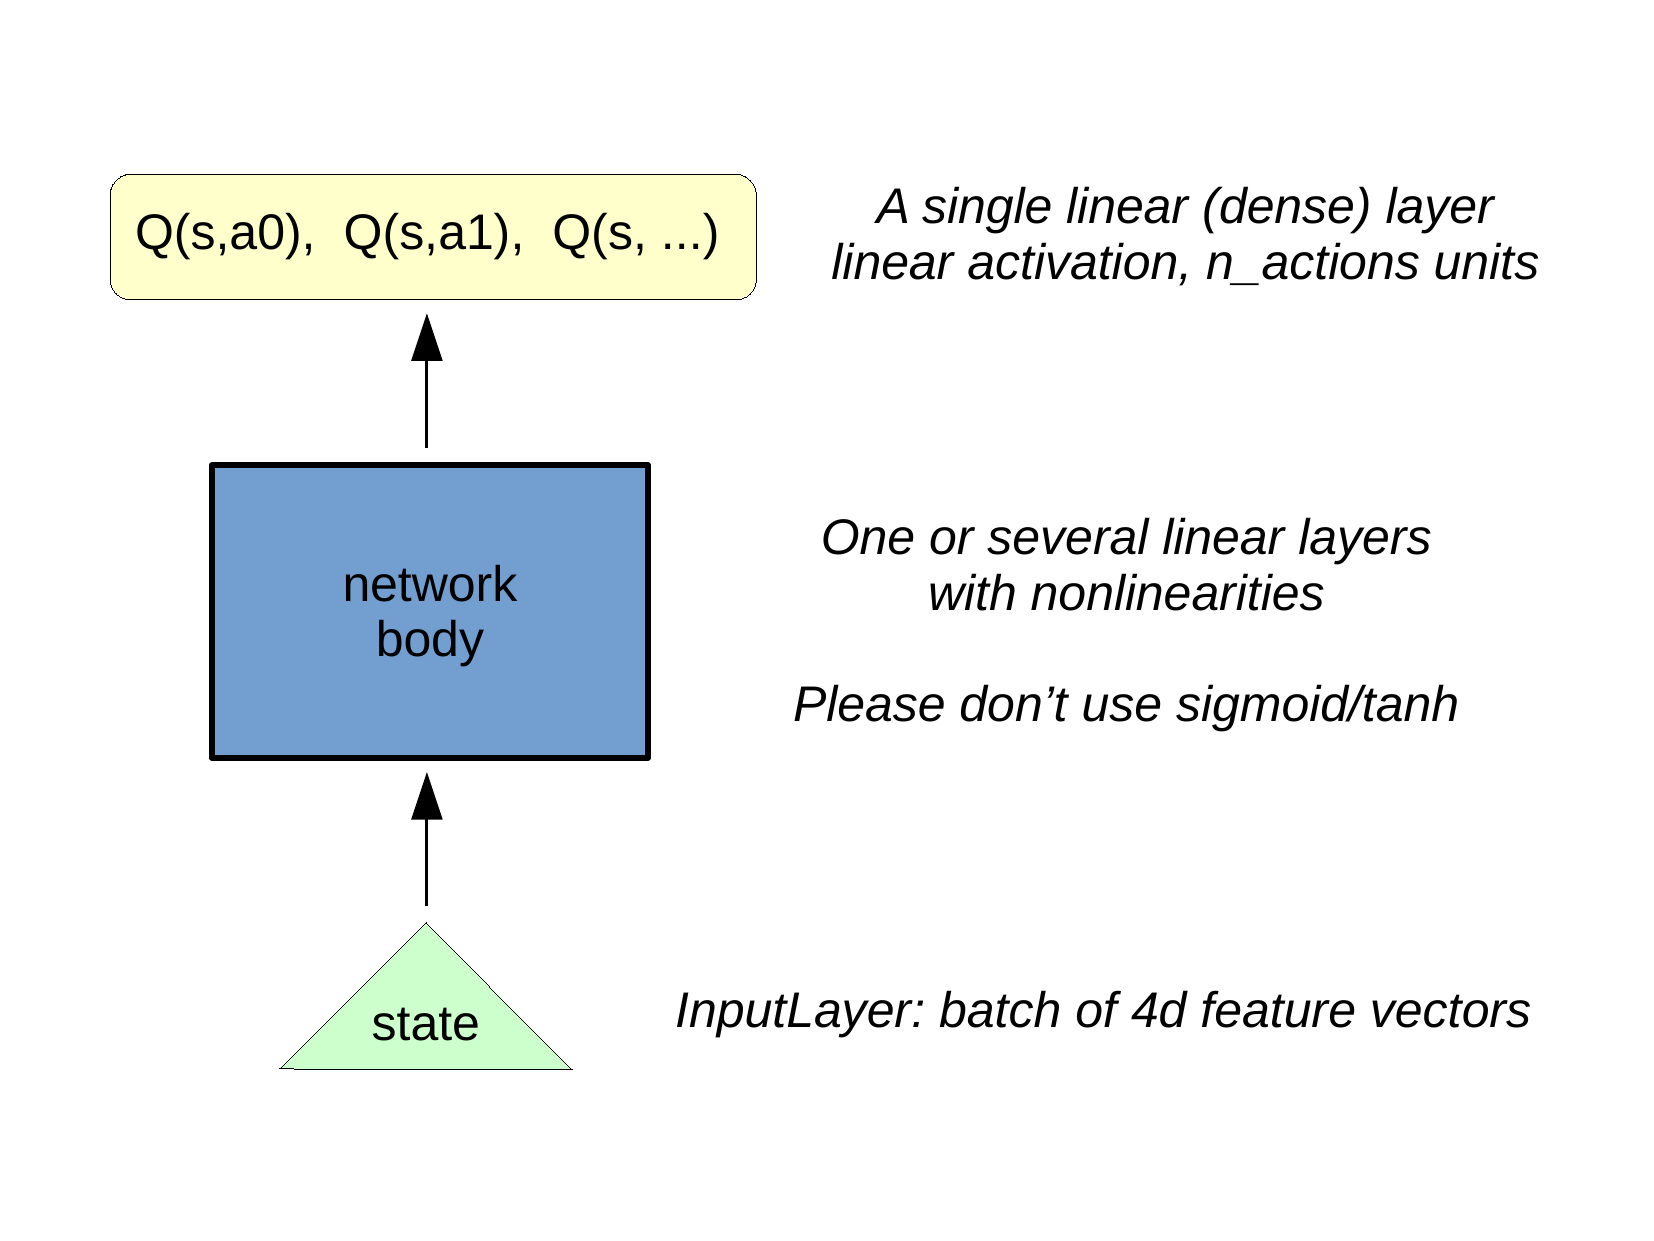

A single linear (dense) layer
linear activation, n_actions units
Q(s,a0), Q(s,a1), Q(s, ...)
network
body
One or several linear layers
with nonlinearities
Please don’t use sigmoid/tanh
InputLayer: batch of 4d feature vectors
state